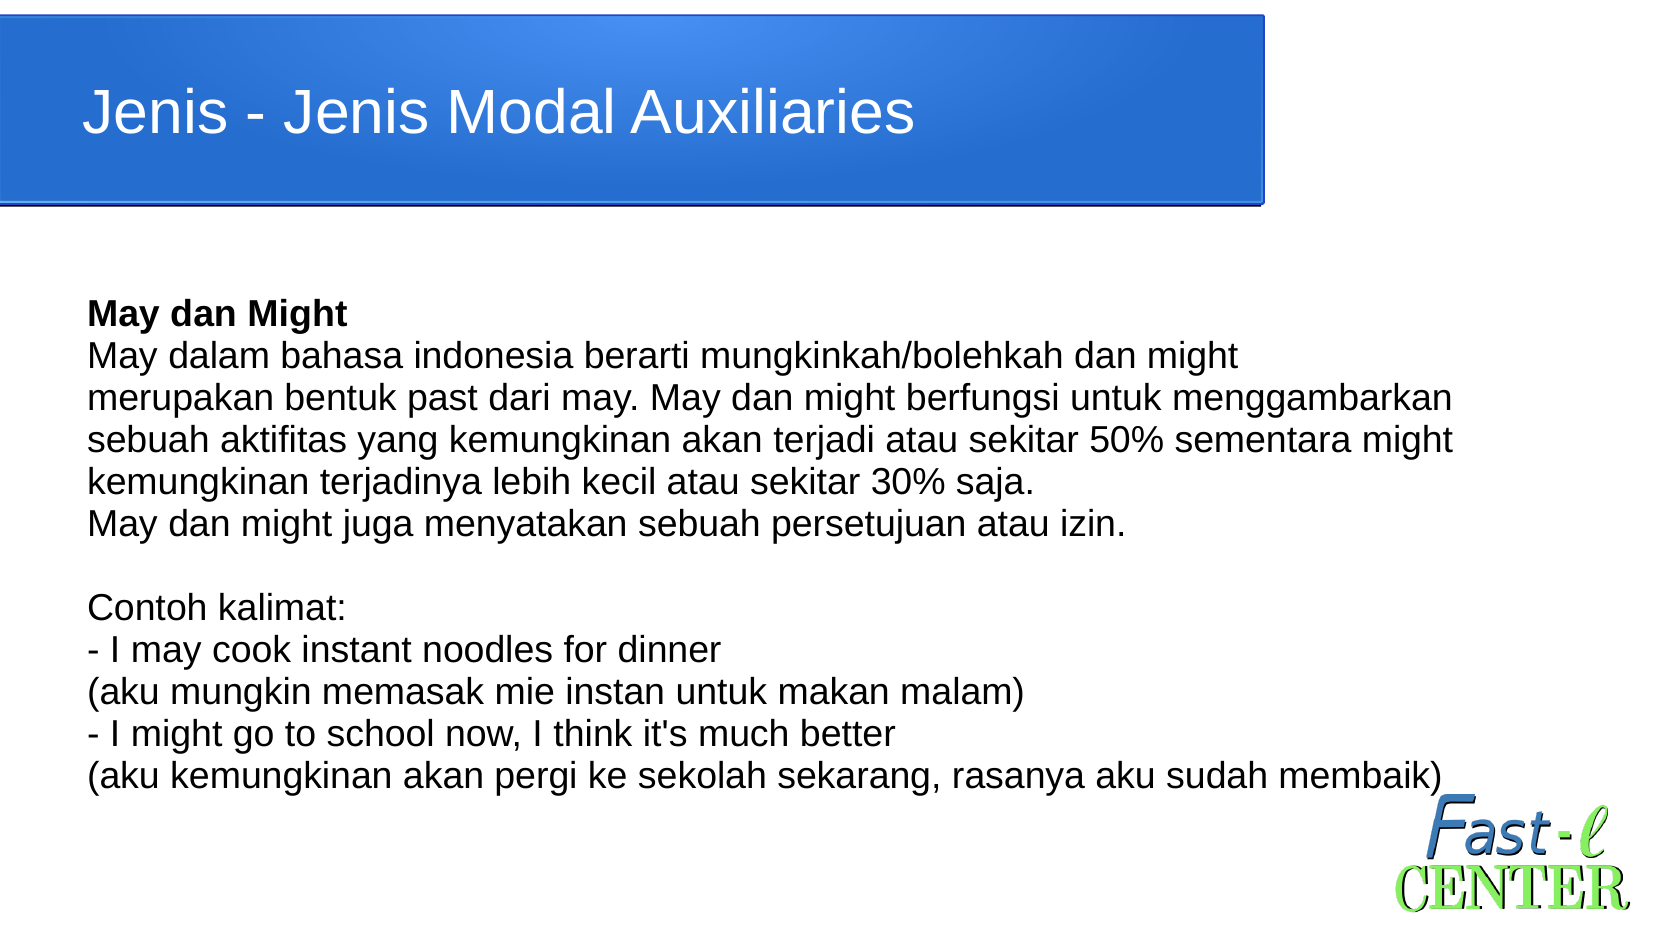

# Jenis - Jenis Modal Auxiliaries
May dan Might
May dalam bahasa indonesia berarti mungkinkah/bolehkah dan might
merupakan bentuk past dari may. May dan might berfungsi untuk menggambarkan
sebuah aktifitas yang kemungkinan akan terjadi atau sekitar 50% sementara might
kemungkinan terjadinya lebih kecil atau sekitar 30% saja.
May dan might juga menyatakan sebuah persetujuan atau izin.
Contoh kalimat:
- I may cook instant noodles for dinner
(aku mungkin memasak mie instan untuk makan malam)
- I might go to school now, I think it's much better
(aku kemungkinan akan pergi ke sekolah sekarang, rasanya aku sudah membaik)